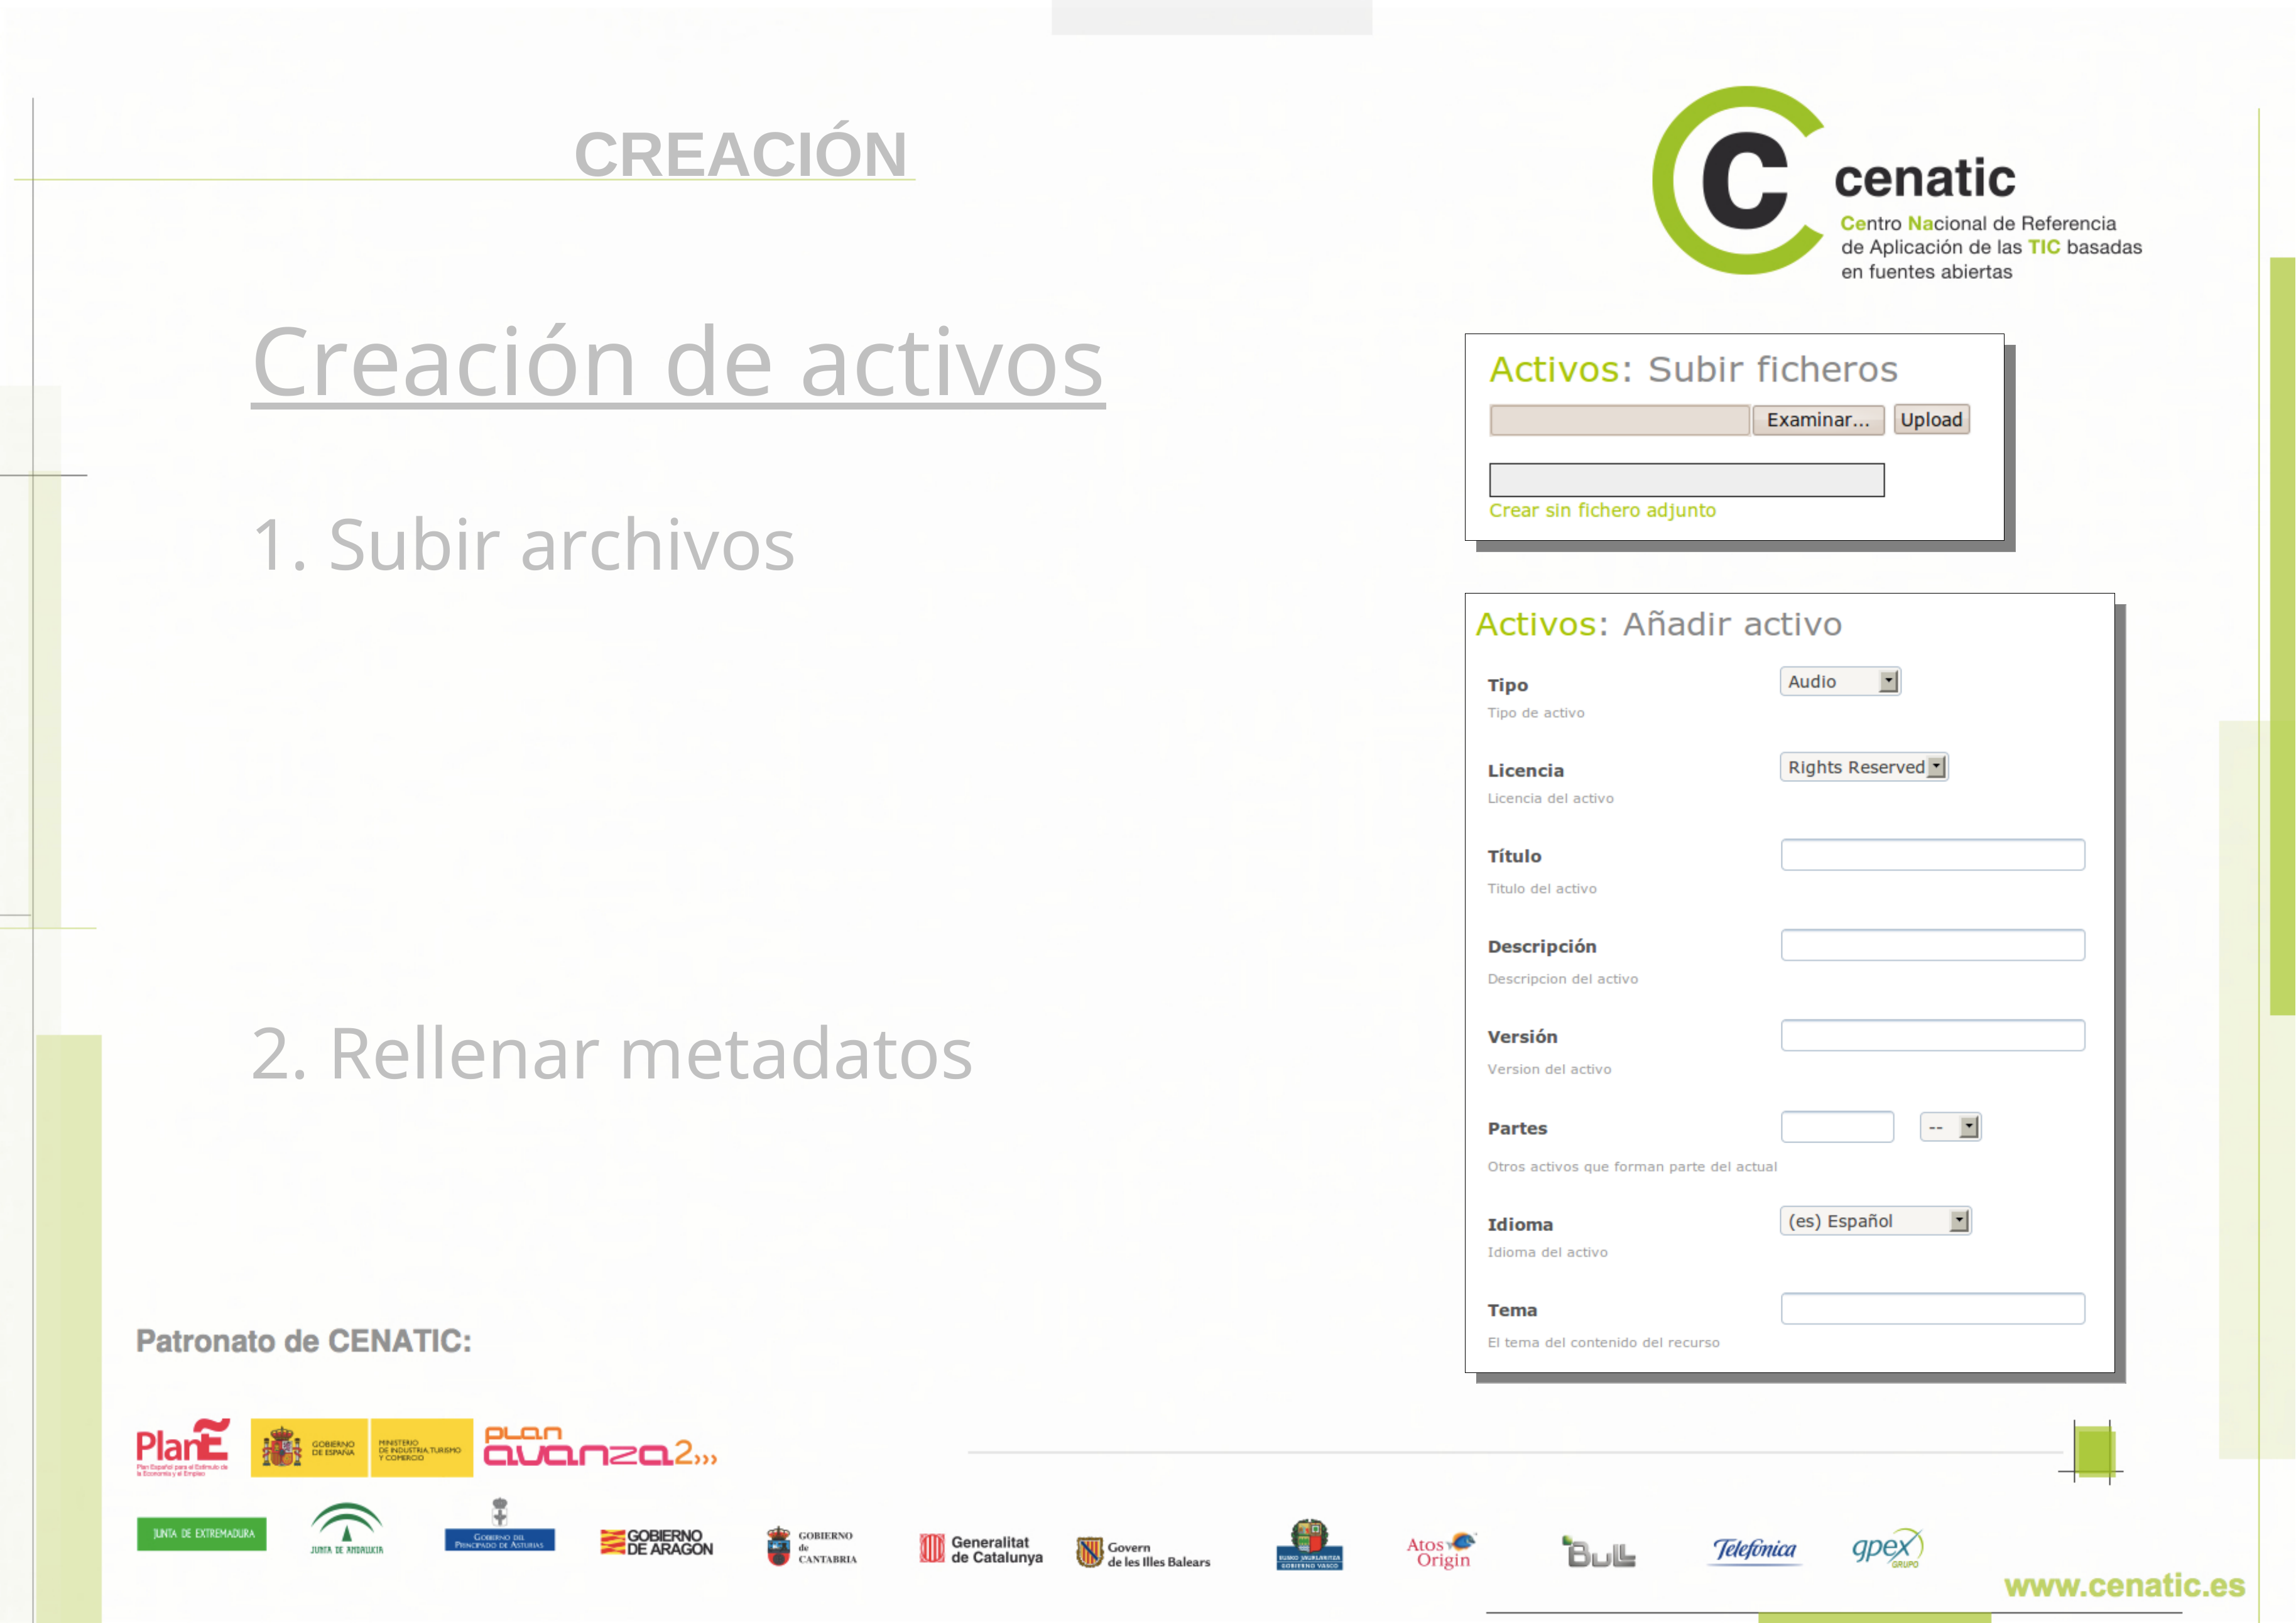

CREACIÓN
Creación de activos
1. Subir archivos
2. Rellenar metadatos